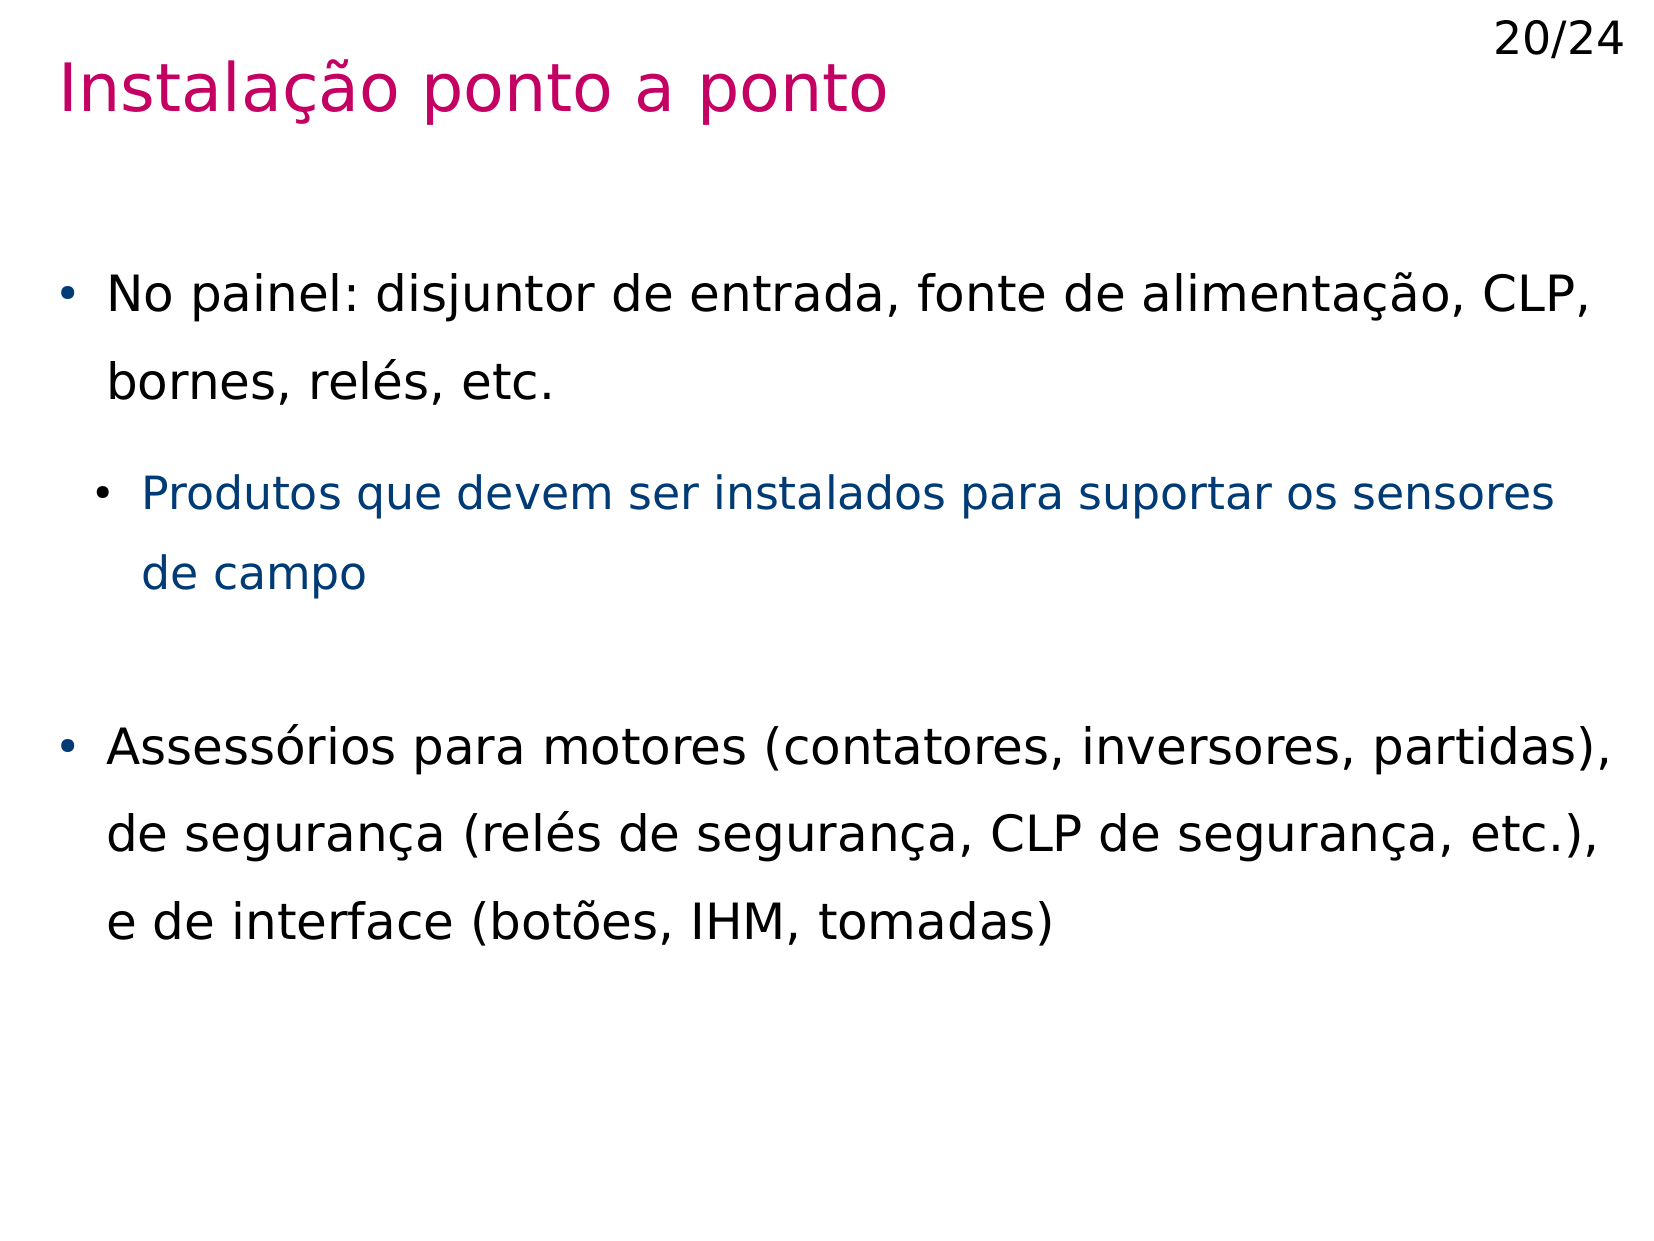

20
# Instalação ponto a ponto
No painel: disjuntor de entrada, fonte de alimentação, CLP, bornes, relés, etc.
Produtos que devem ser instalados para suportar os sensores de campo
Assessórios para motores (contatores, inversores, partidas), de segurança (relés de segurança, CLP de segurança, etc.), e de interface (botões, IHM, tomadas)